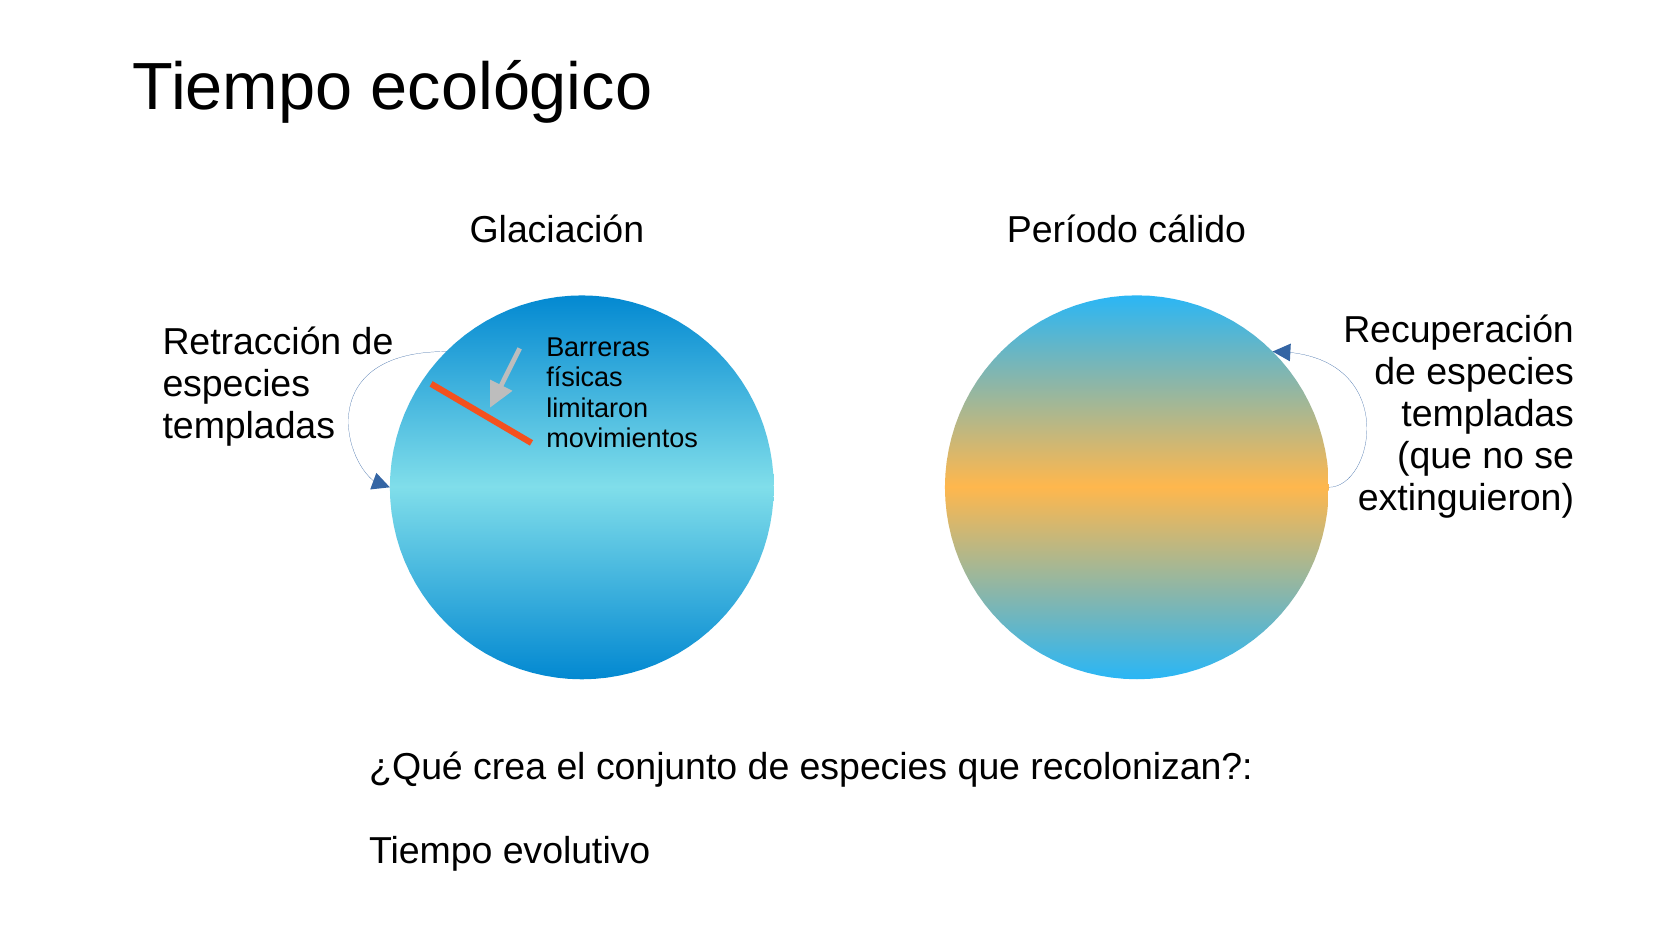

Tiempo ecológico
Glaciación
Período cálido
Recuperación de especies templadas
(que no se extinguieron)
Retracción de especies templadas
Barreras físicas limitaron movimientos
¿Qué crea el conjunto de especies que recolonizan?:
Tiempo evolutivo